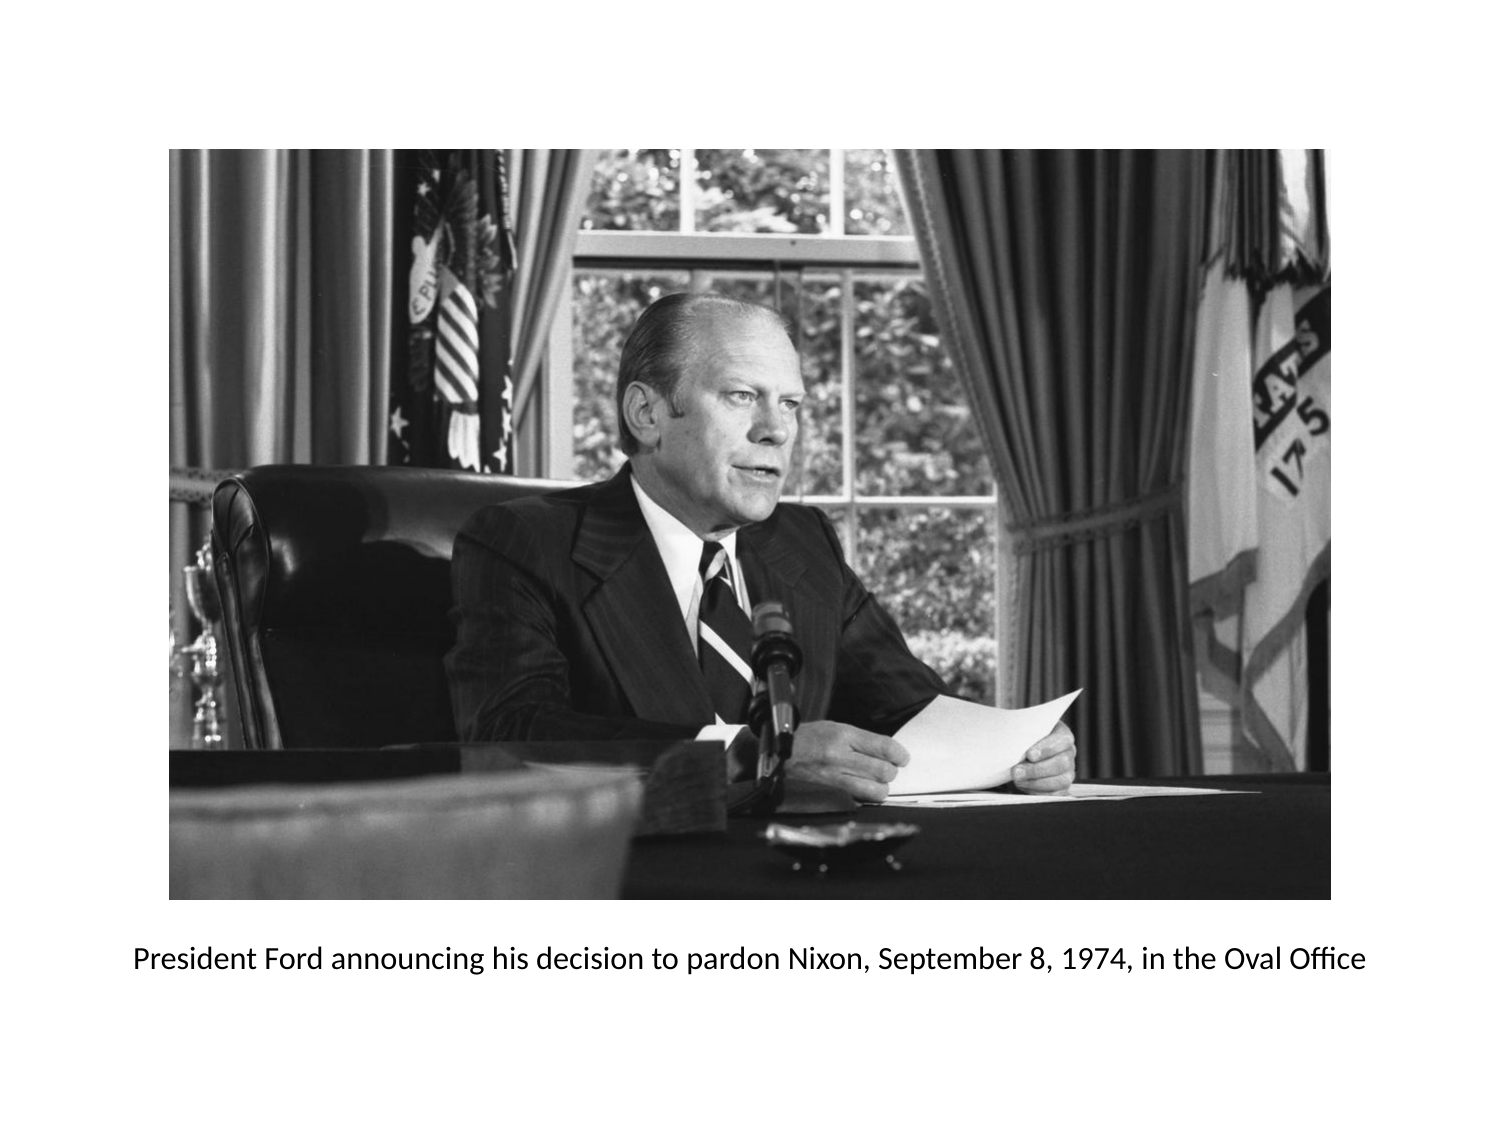

President Ford announcing his decision to pardon Nixon, September 8, 1974, in the Oval Office